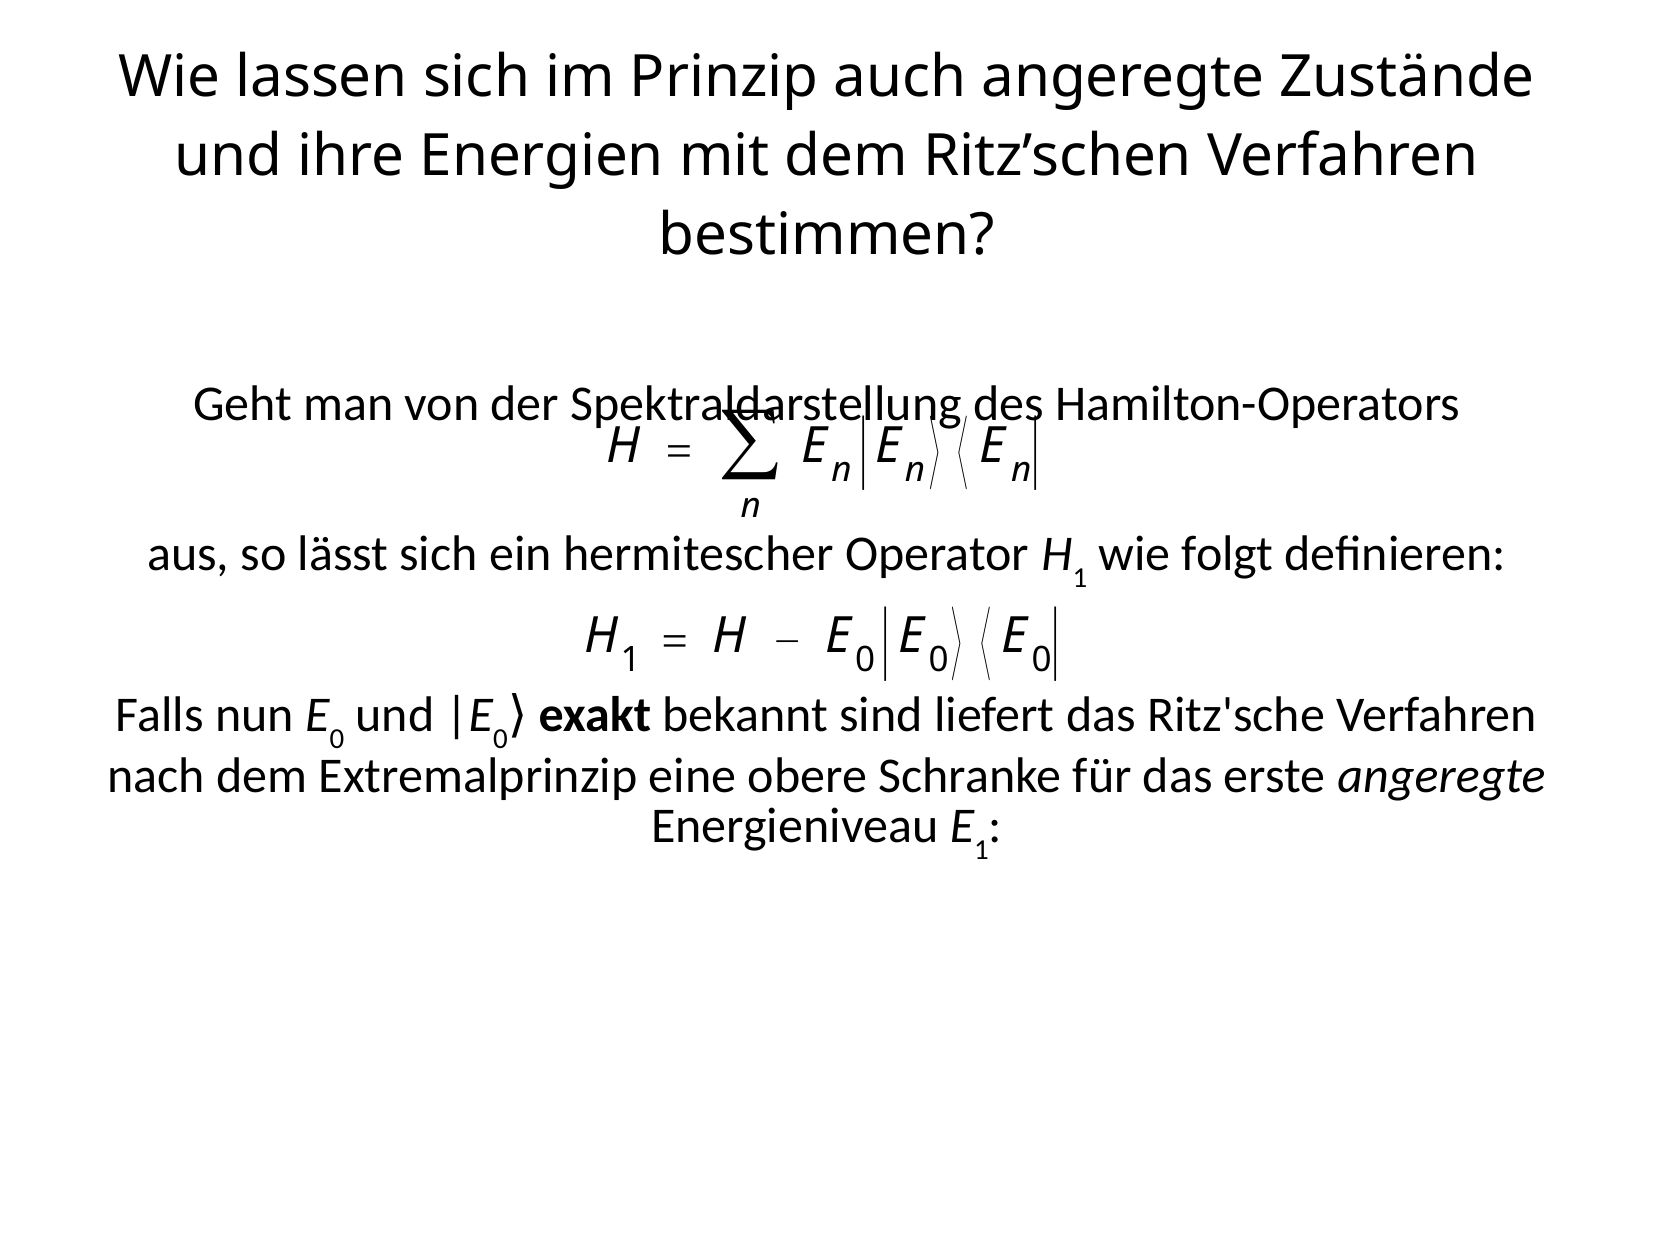

# Wie lassen sich im Prinzip auch angeregte Zustände und ihre Energien mit dem Ritz’schen Verfahren bestimmen?
Geht man von der Spektraldarstellung des Hamilton-Operators
aus, so lässt sich ein hermitescher Operator H1 wie folgt definieren:
Falls nun E0 und |E0⟩ exakt bekannt sind liefert das Ritz'sche Verfahren nach dem Extremalprinzip eine obere Schranke für das erste angeregte Energieniveau E1: